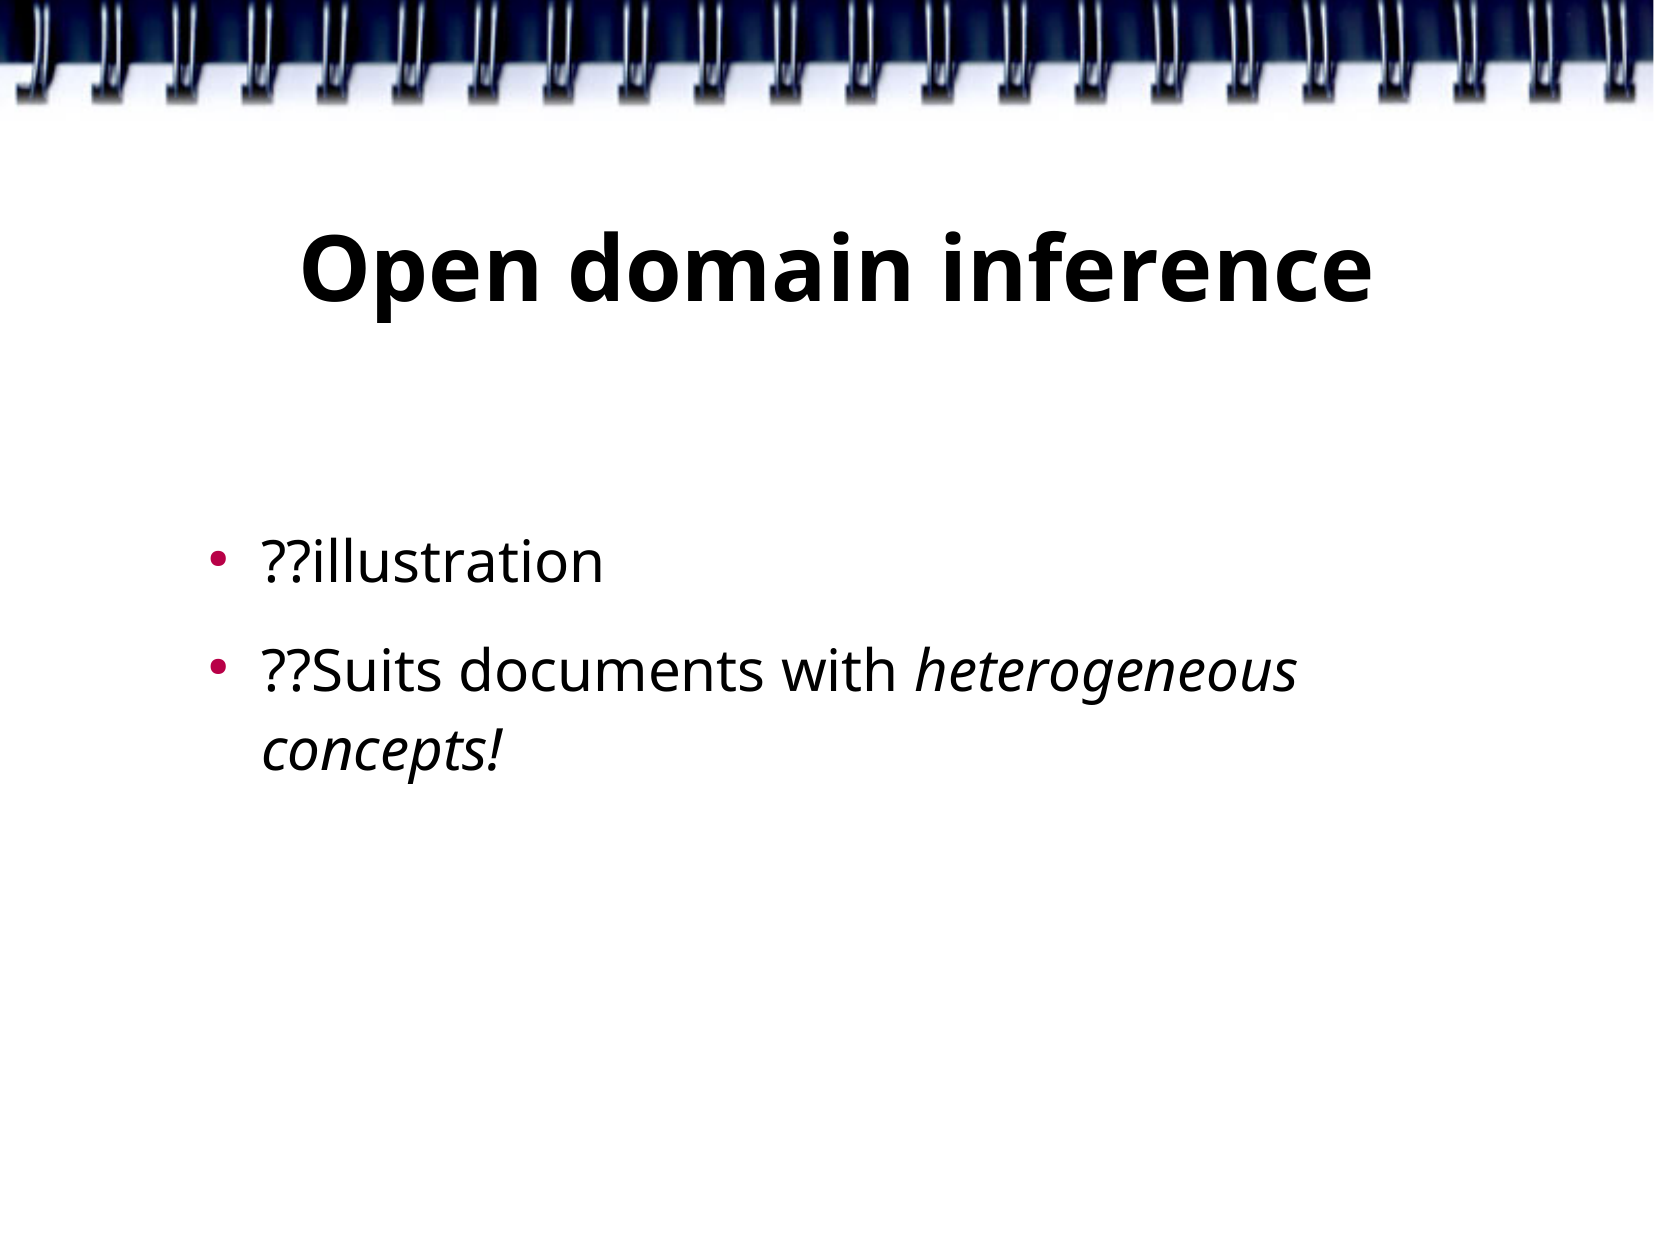

Open domain inference
# ??illustration
??Suits documents with heterogeneous concepts!